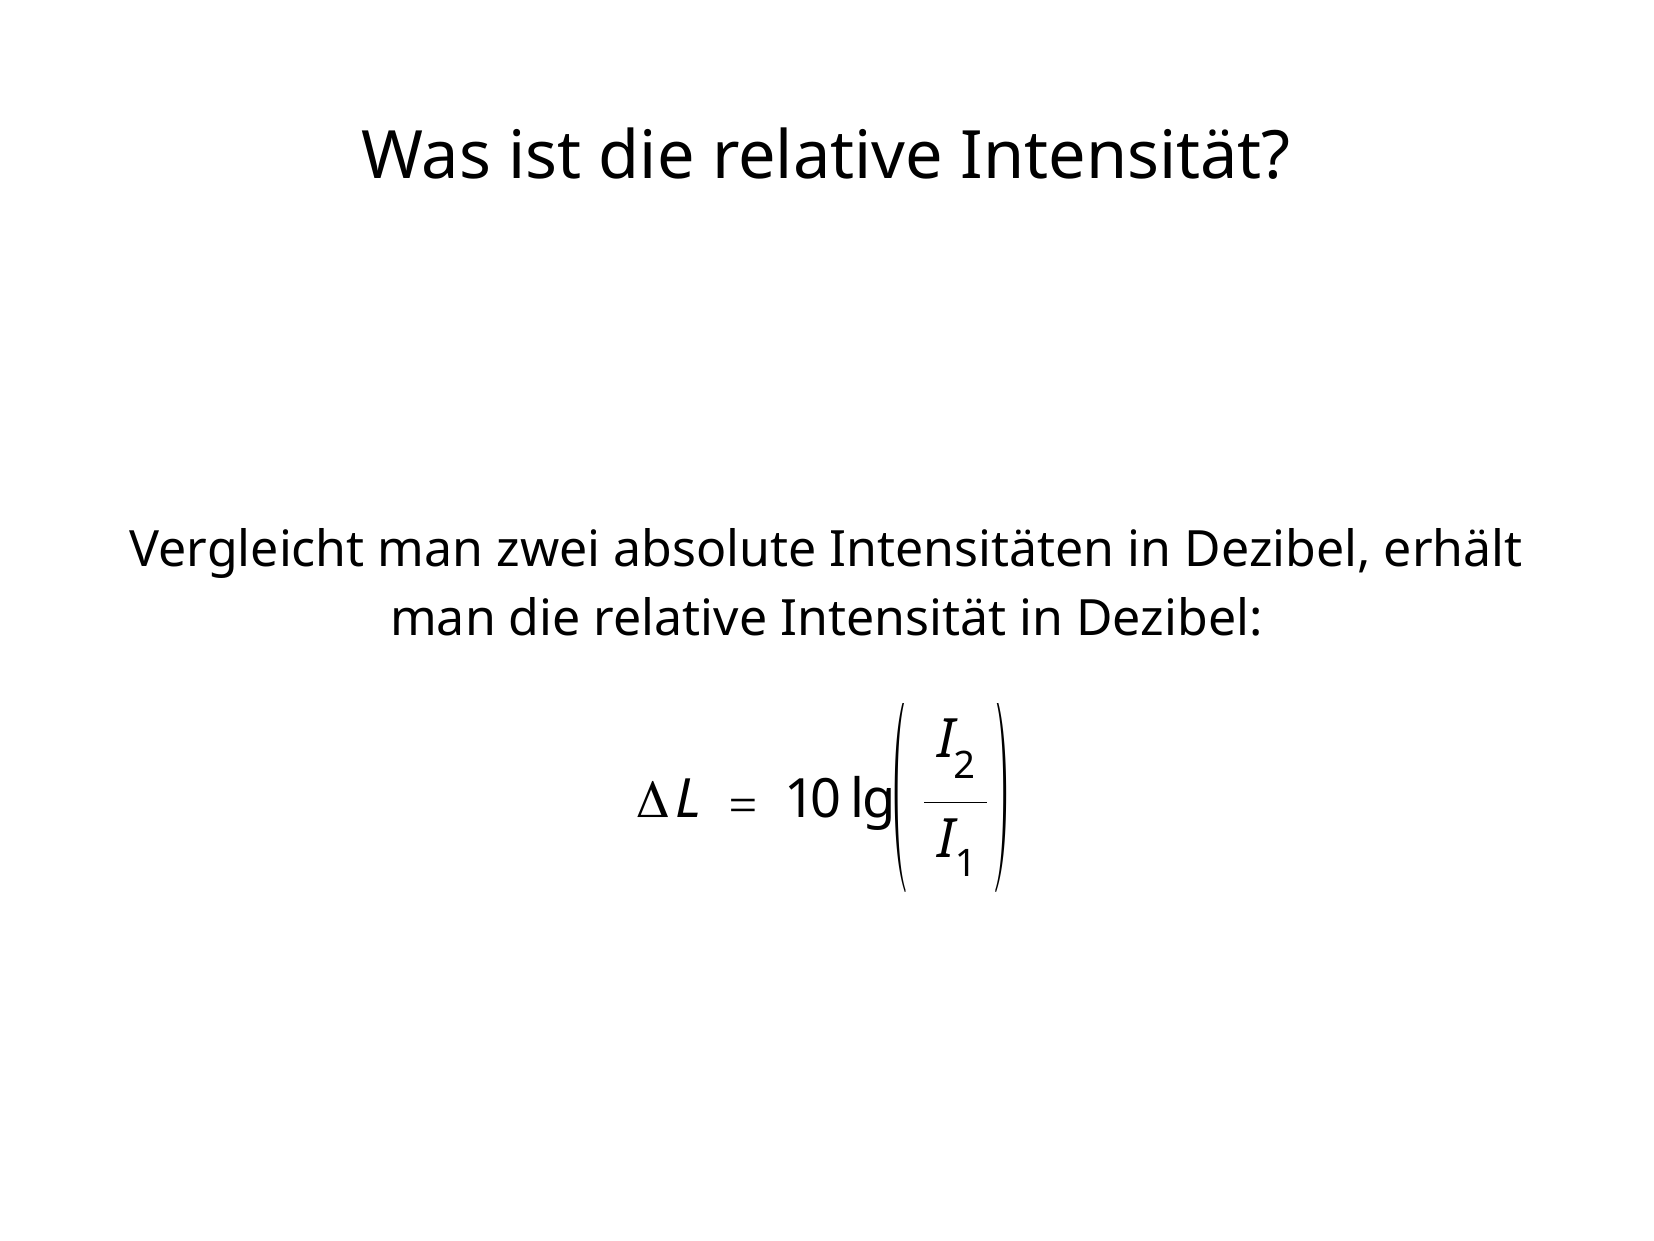

# Was ist die relative Intensität?
Vergleicht man zwei absolute Intensitäten in Dezibel, erhält man die relative Intensität in Dezibel: